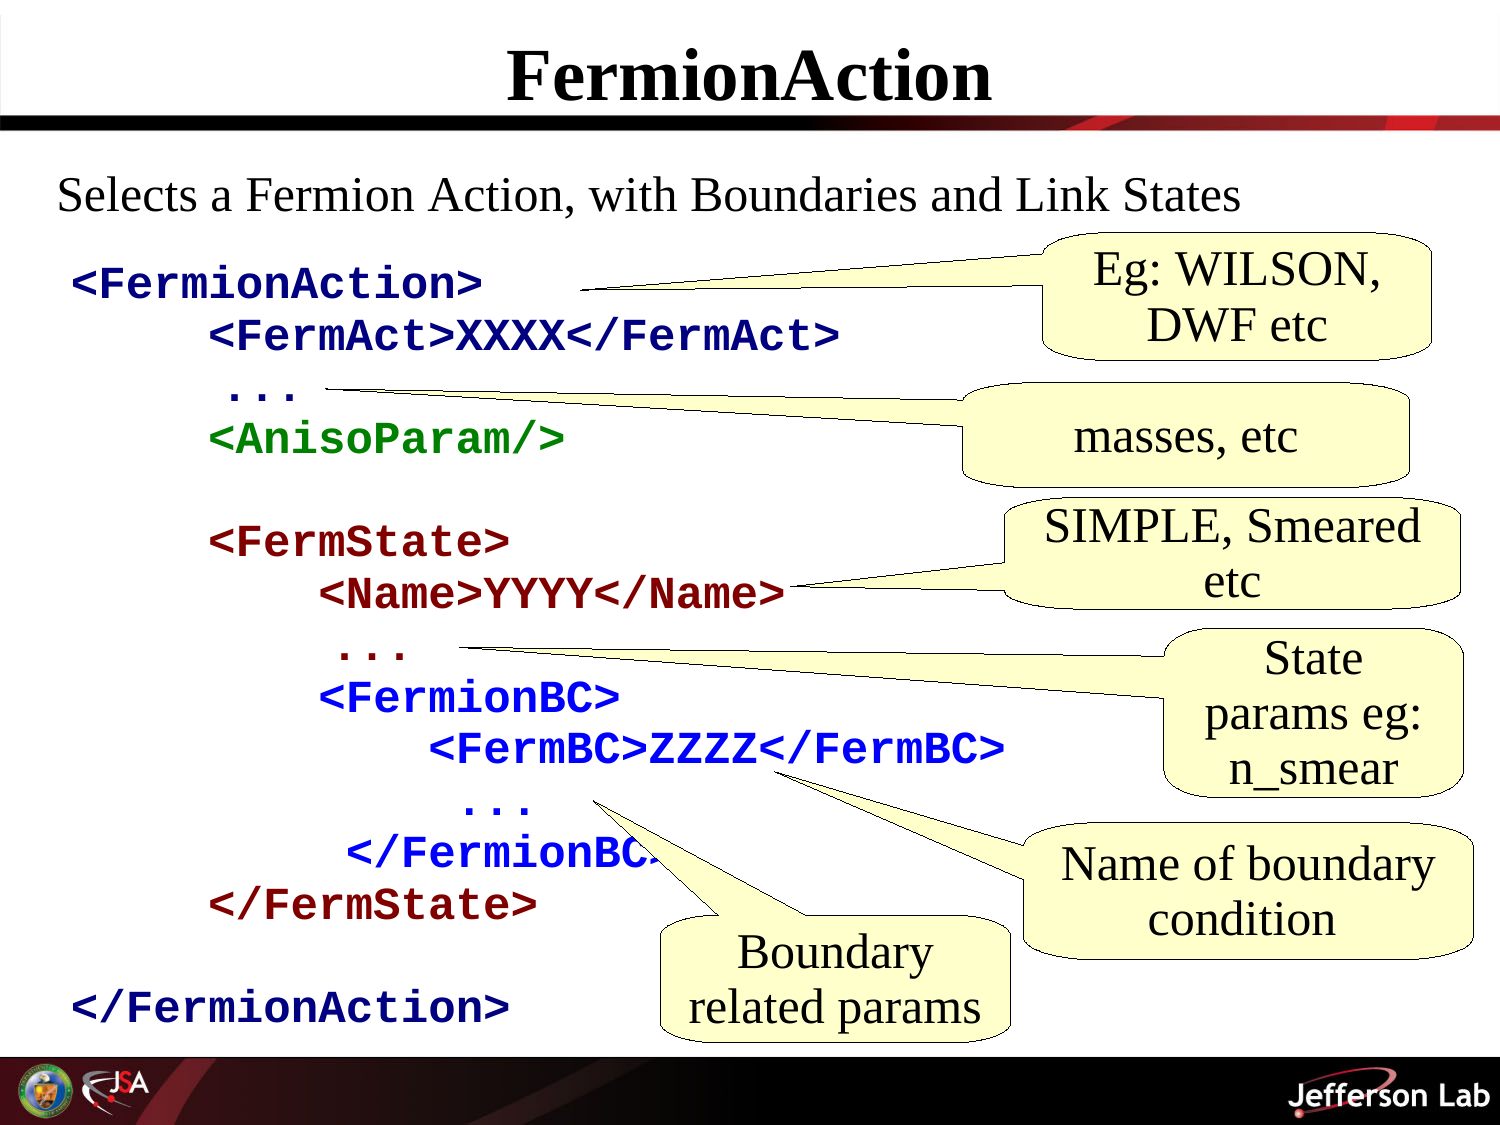

# FermionAction
Selects a Fermion Action, with Boundaries and Link States
Eg: WILSON, DWF etc
<FermionAction>
 <FermAct>XXXX</FermAct>
	...
 <AnisoParam/>
 <FermState>
 <Name>YYYY</Name>
	 ...
 <FermionBC>
 <FermBC>ZZZZ</FermBC>
 ...
 </FermionBC>
 </FermState>
</FermionAction>
masses, etc
SIMPLE, Smeared
etc
State params eg:
n_smear
Name of boundary
condition
Boundary related params